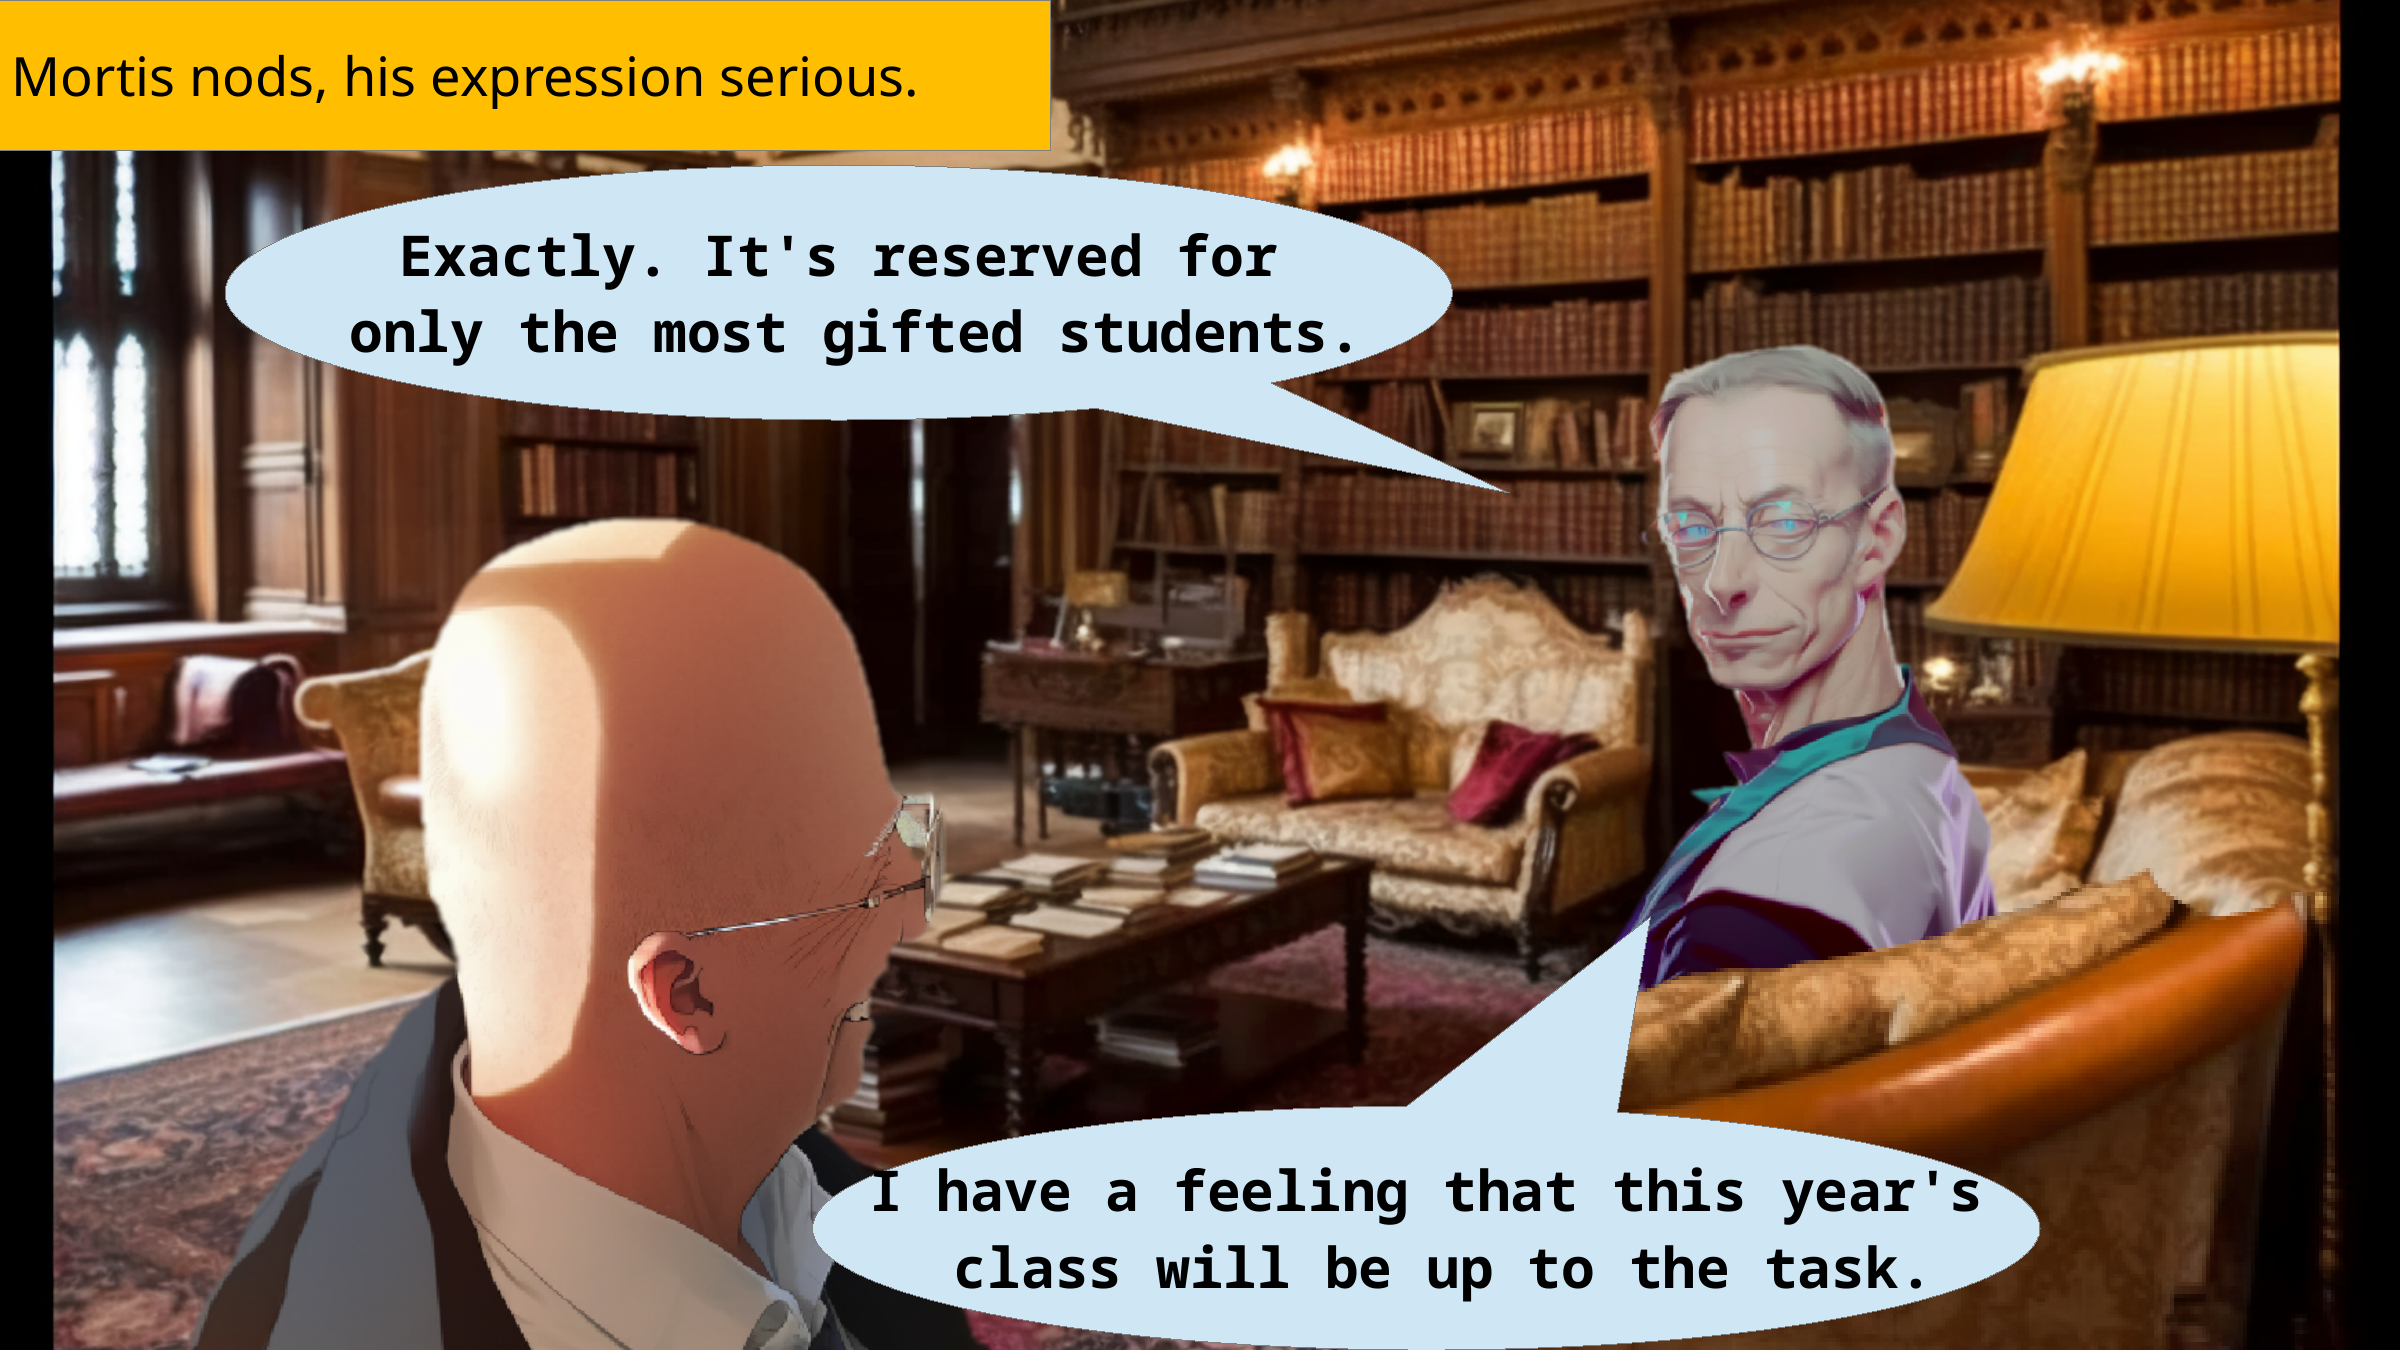

Mortis nods, his expression serious.
Exactly. It's reserved for
 only the most gifted students.
I have a feeling that this year's
 class will be up to the task.